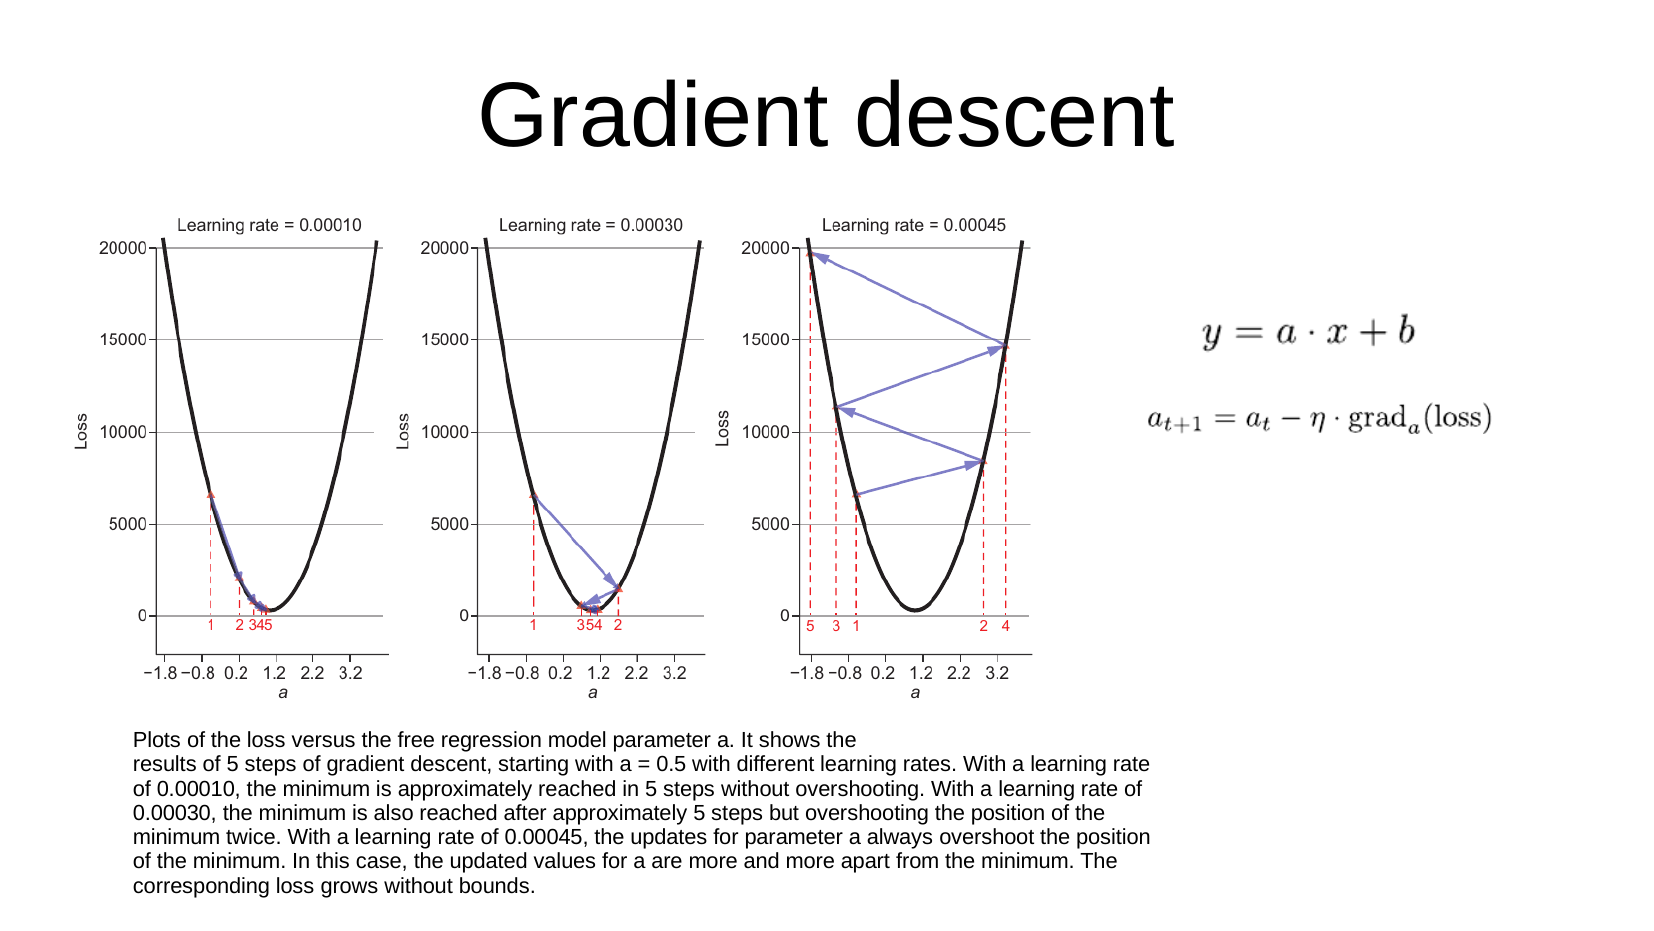

# Gradient descent
Plots of the loss versus the free regression model parameter a. It shows the
results of 5 steps of gradient descent, starting with a = 0.5 with different learning rates. With a learning rate
of 0.00010, the minimum is approximately reached in 5 steps without overshooting. With a learning rate of
0.00030, the minimum is also reached after approximately 5 steps but overshooting the position of the
minimum twice. With a learning rate of 0.00045, the updates for parameter a always overshoot the position
of the minimum. In this case, the updated values for a are more and more apart from the minimum. The
corresponding loss grows without bounds.